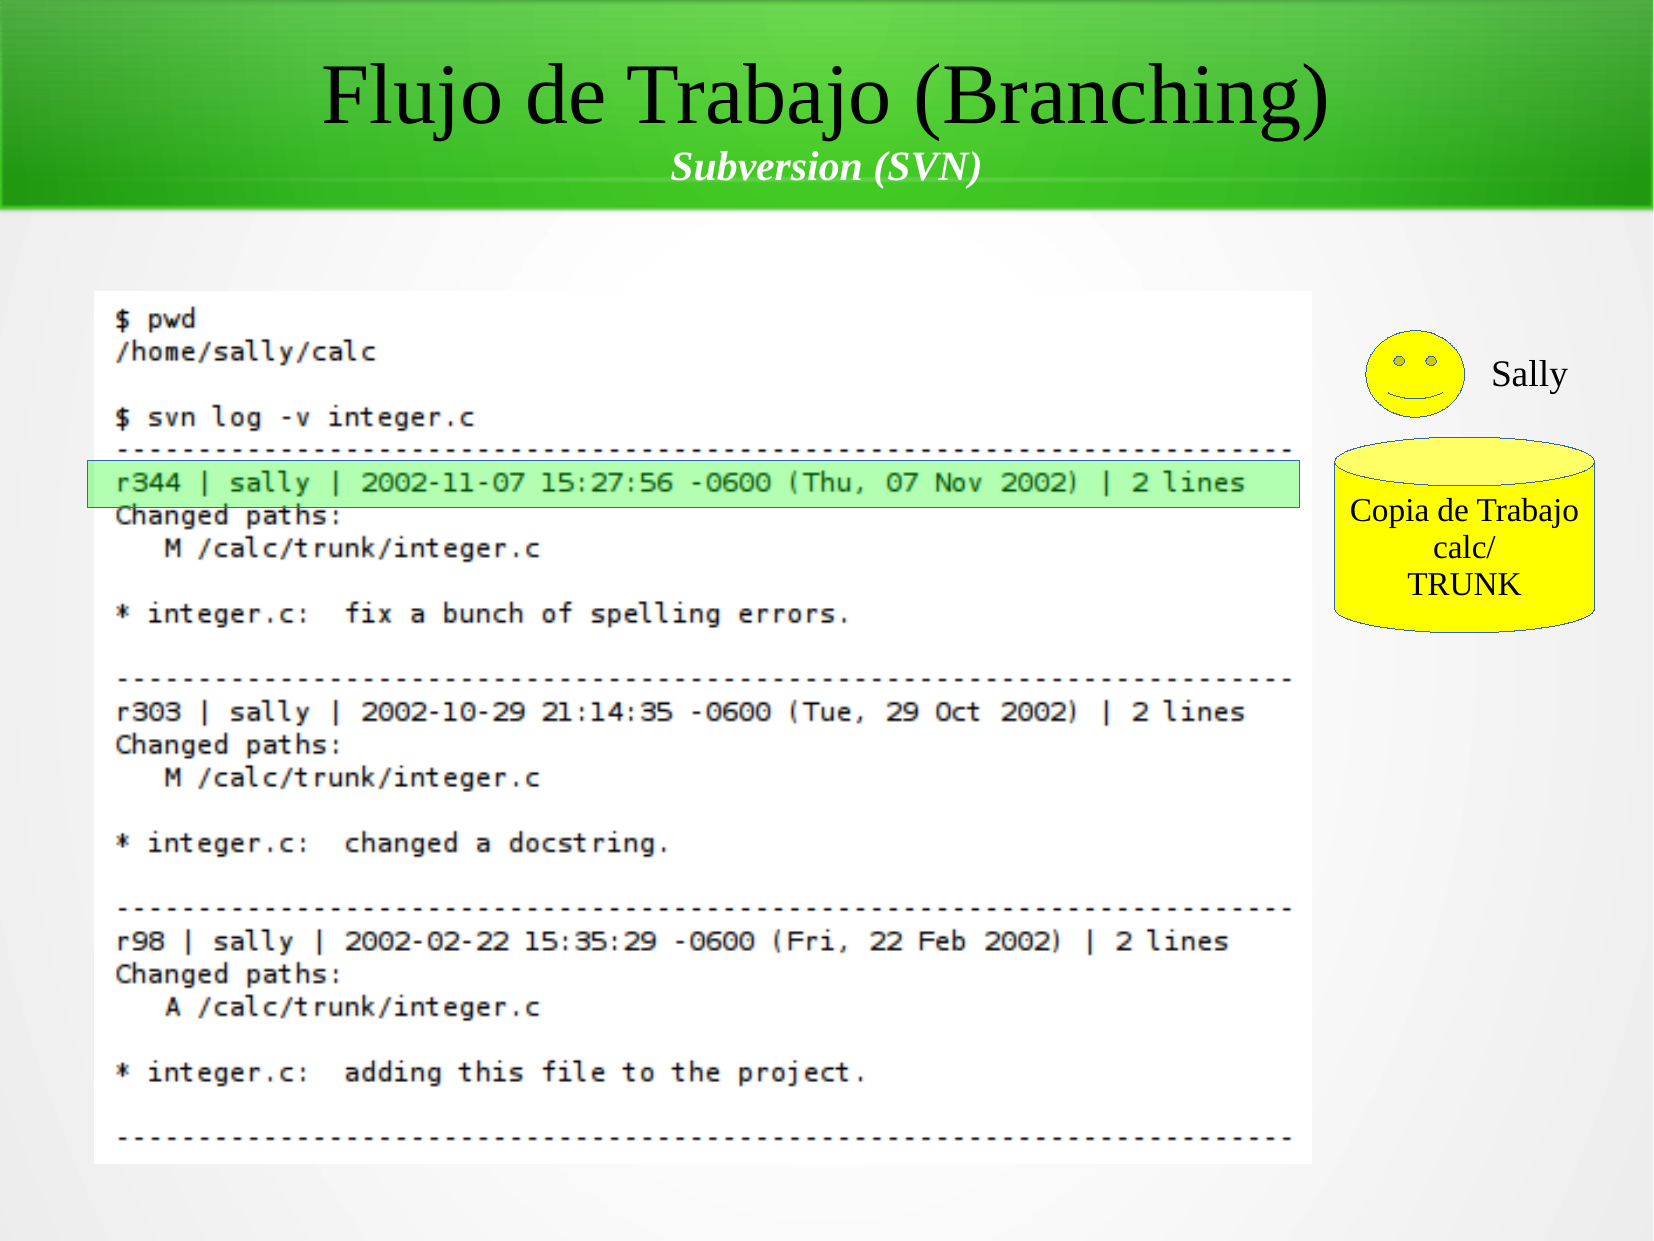

# Flujo de Trabajo (Branching) Subversion (SVN)
Sally
Copia de Trabajo
calc/
TRUNK